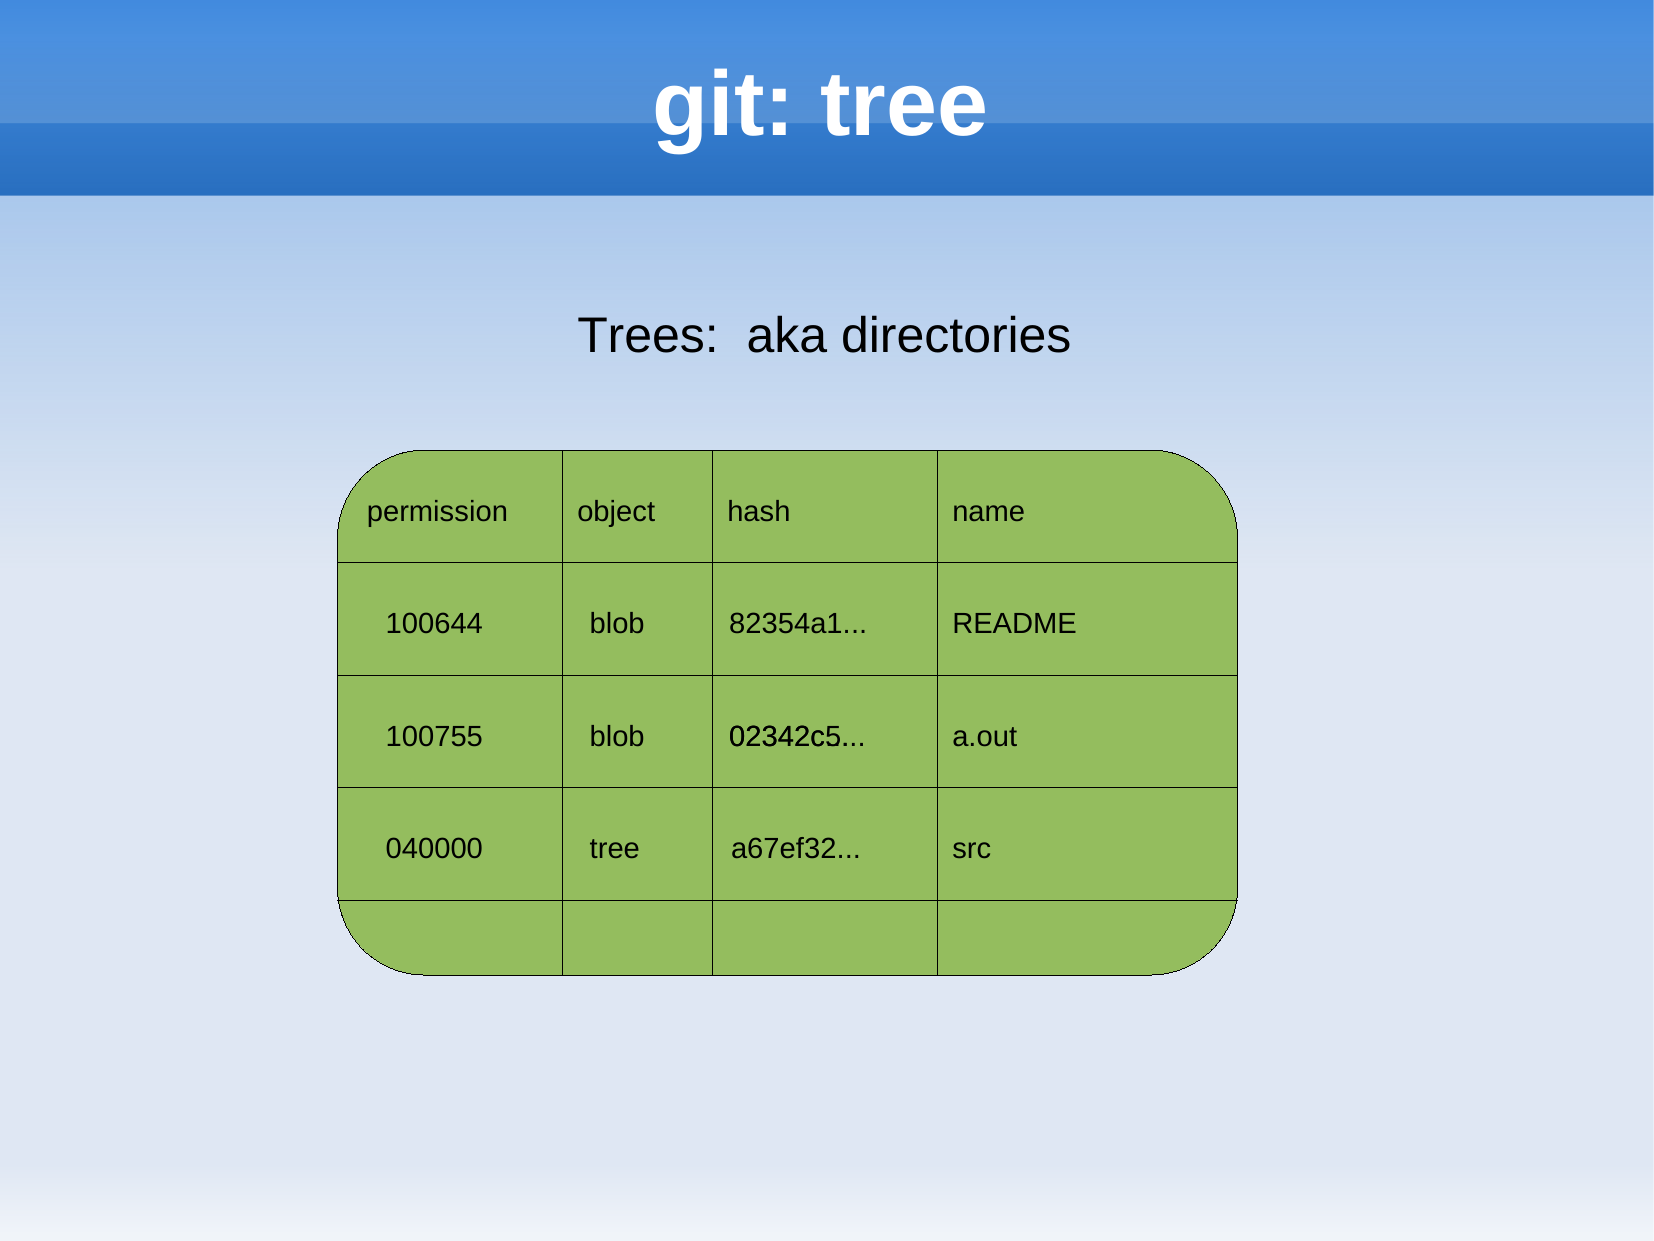

# git: tree
Trees: aka directories
permission
object
hash
name
100644
blob
82354a1...
README
100755
blob
02342c5...
02342c...
a.out
040000
tree
a67ef32...
src